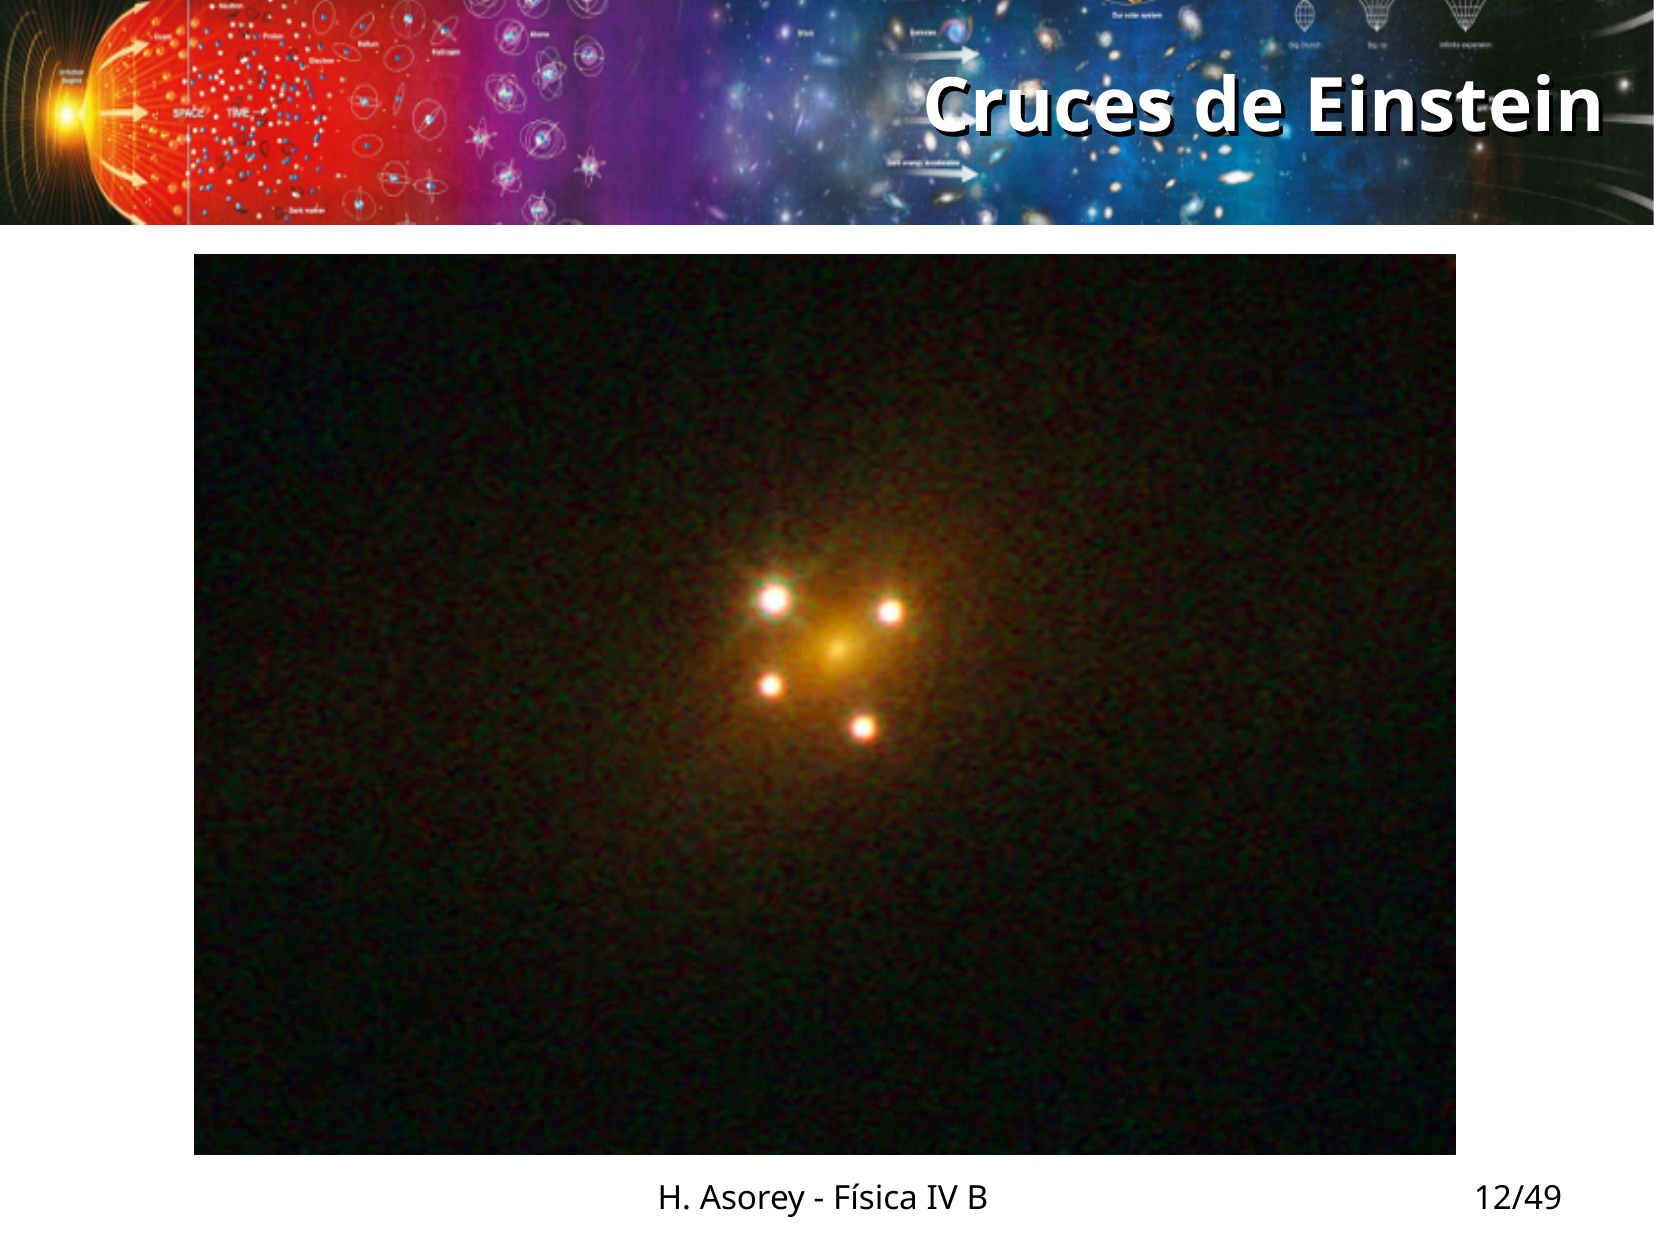

# Cruces de Einstein
H. Asorey - Física IV B
12